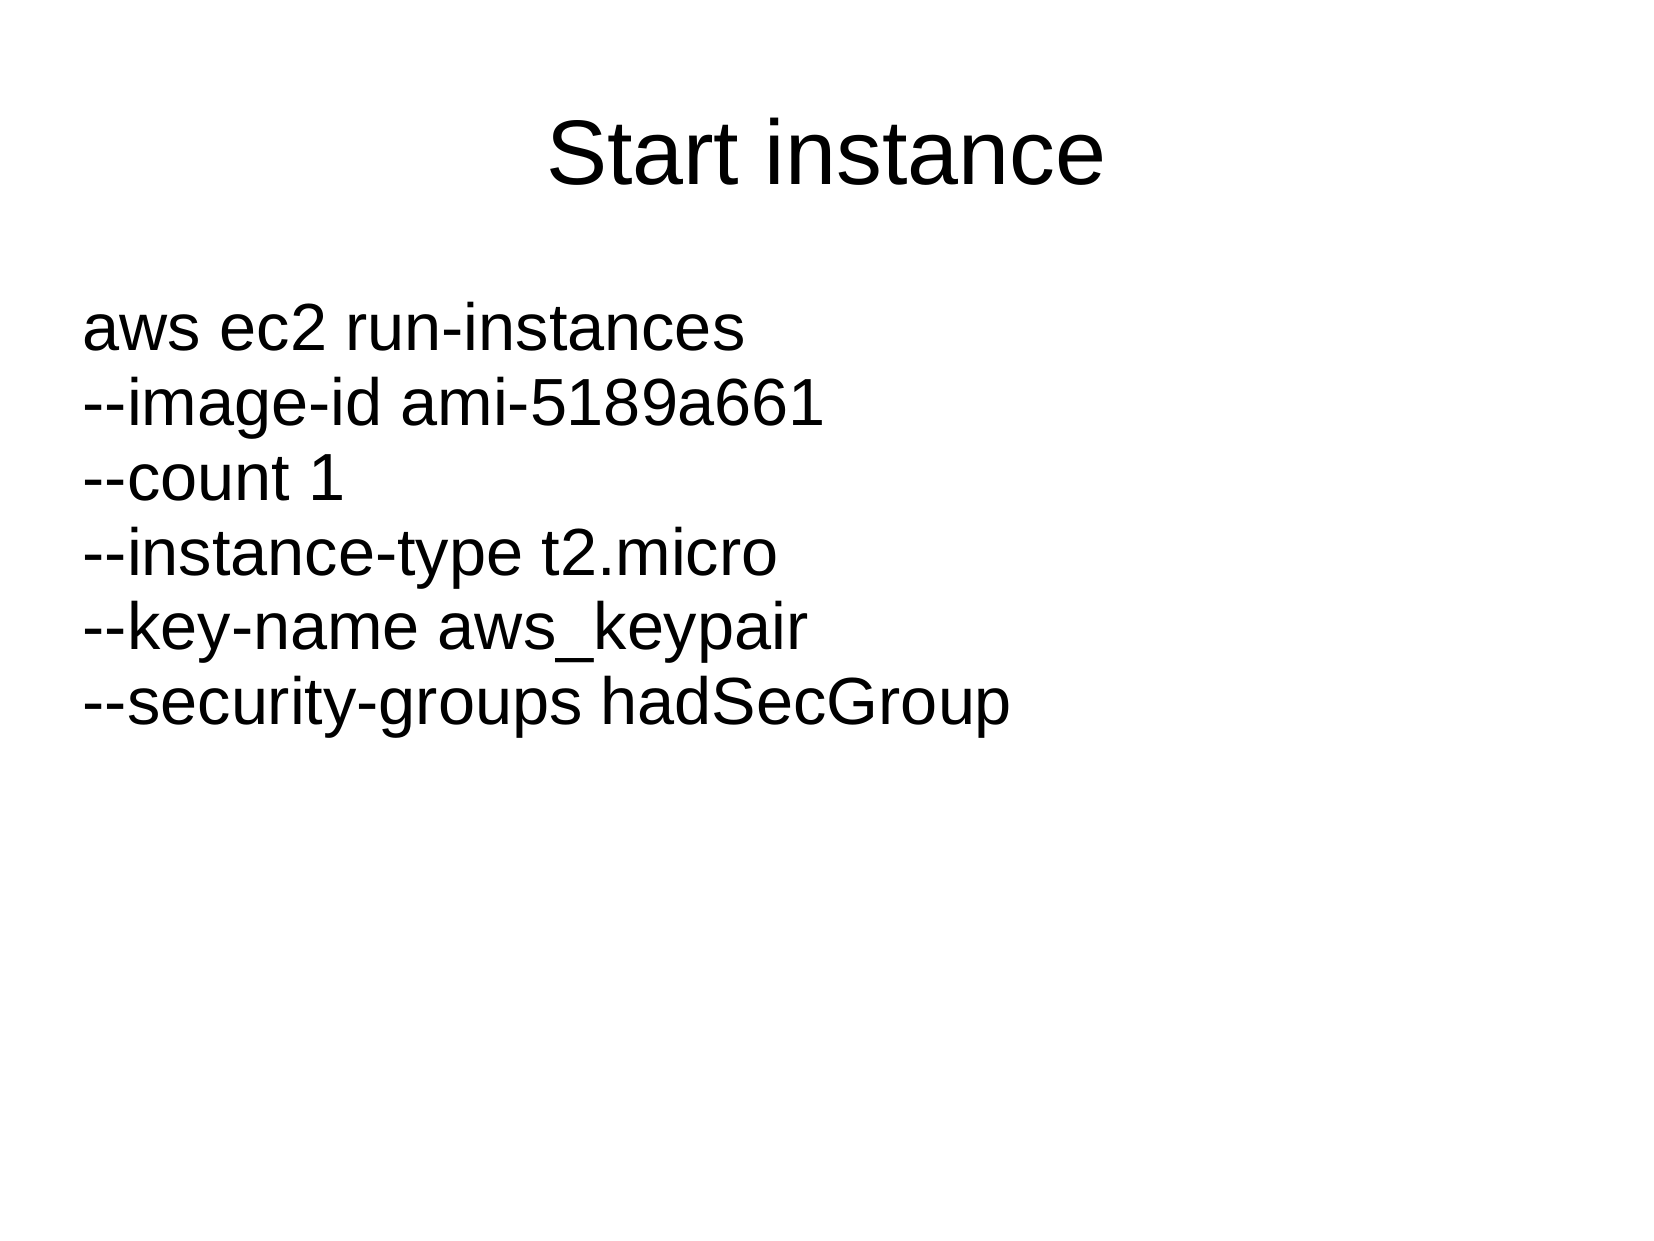

# Start instance
aws ec2 run-instances
--image-id ami-5189a661
--count 1
--instance-type t2.micro
--key-name aws_keypair
--security-groups hadSecGroup